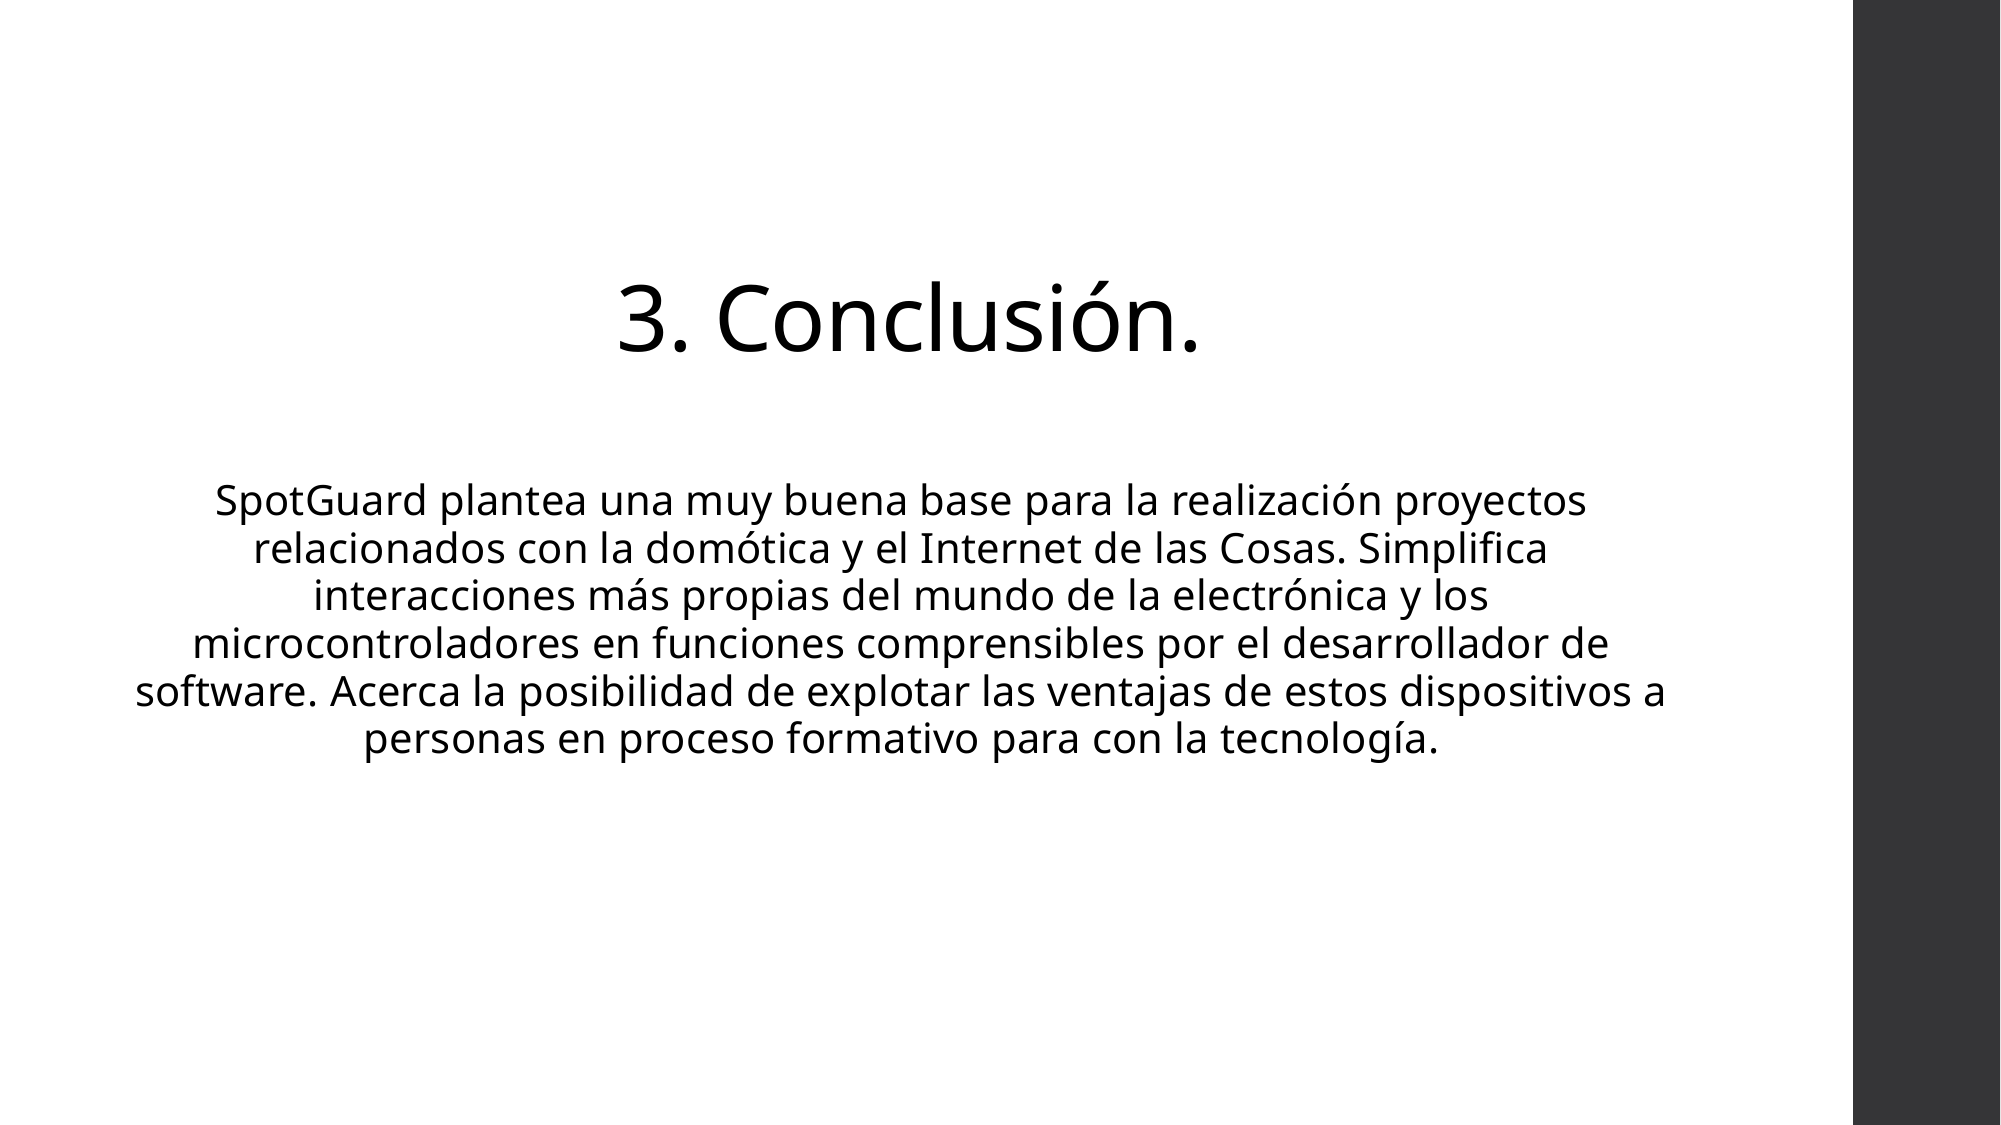

3. Conclusión.
# SpotGuard plantea una muy buena base para la realización proyectos relacionados con la domótica y el Internet de las Cosas. Simplifica interacciones más propias del mundo de la electrónica y los microcontroladores en funciones comprensibles por el desarrollador de software. Acerca la posibilidad de explotar las ventajas de estos dispositivos a personas en proceso formativo para con la tecnología.